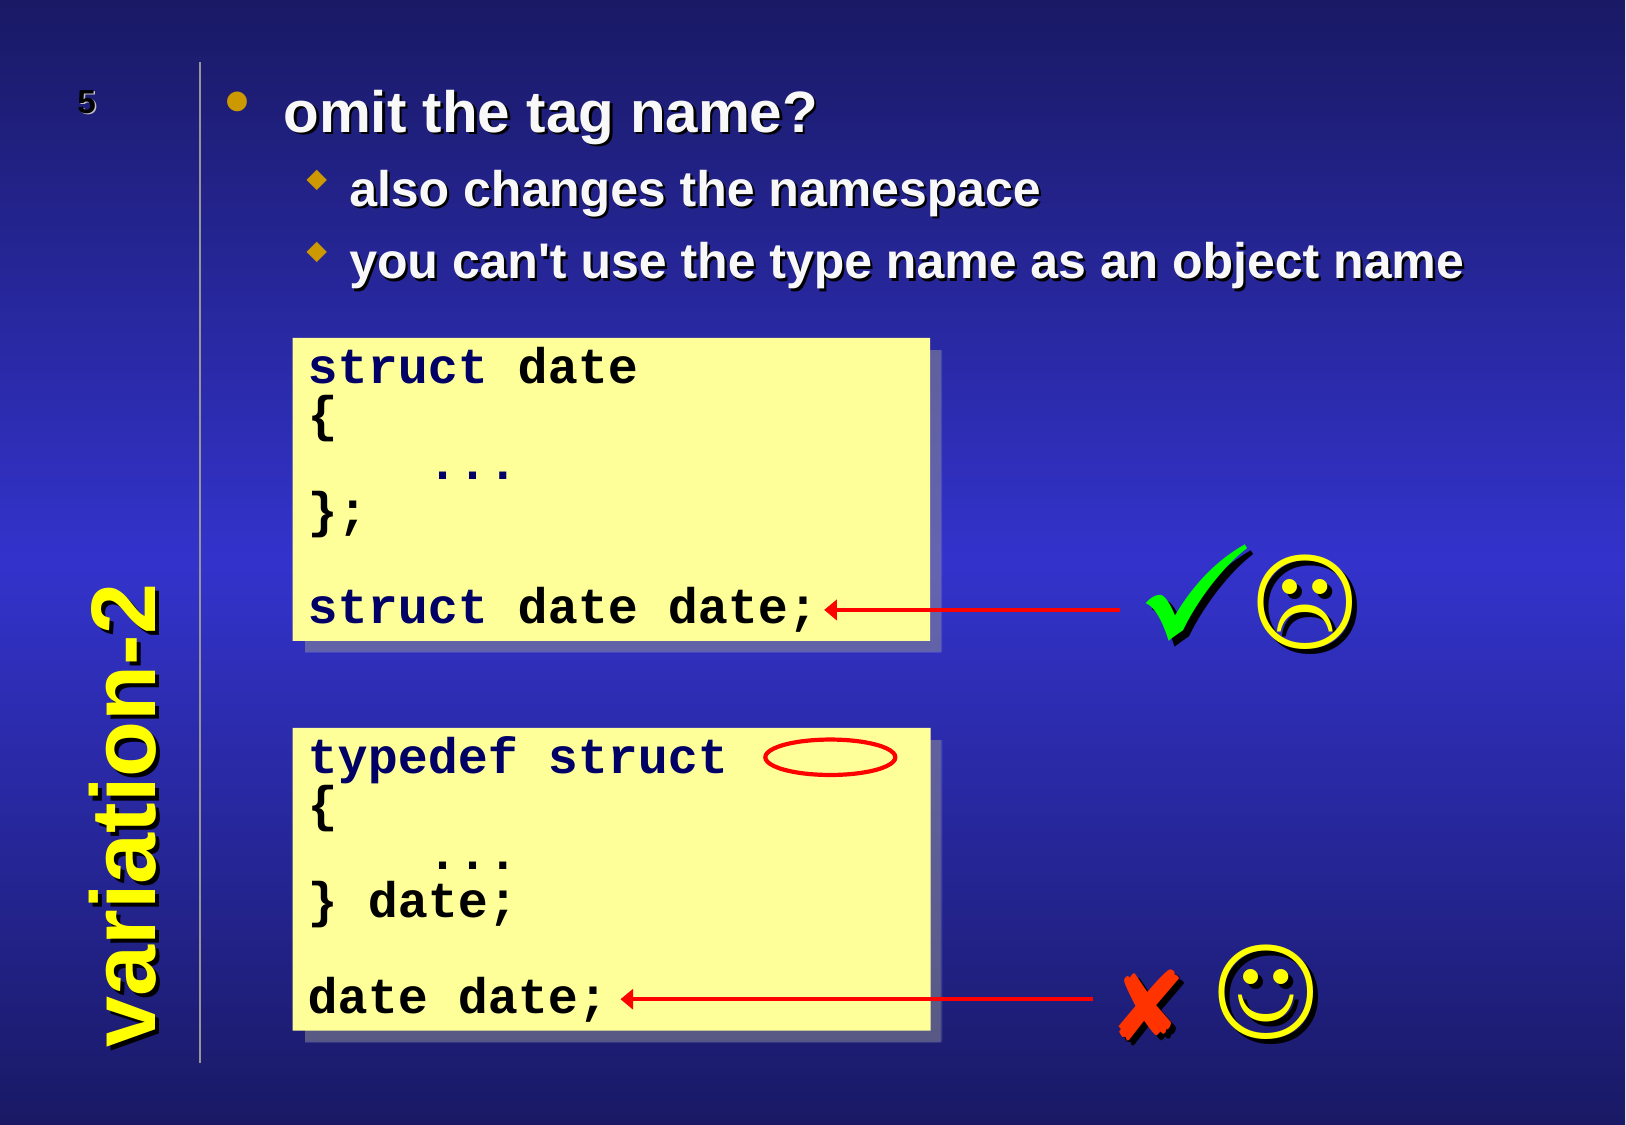

5
omit the tag name?
also changes the namespace
you can't use the type name as an object name
struct date
{
 ...
};
struct date date;


# variation-2
typedef struct
{
 ...
} date;
date date;

